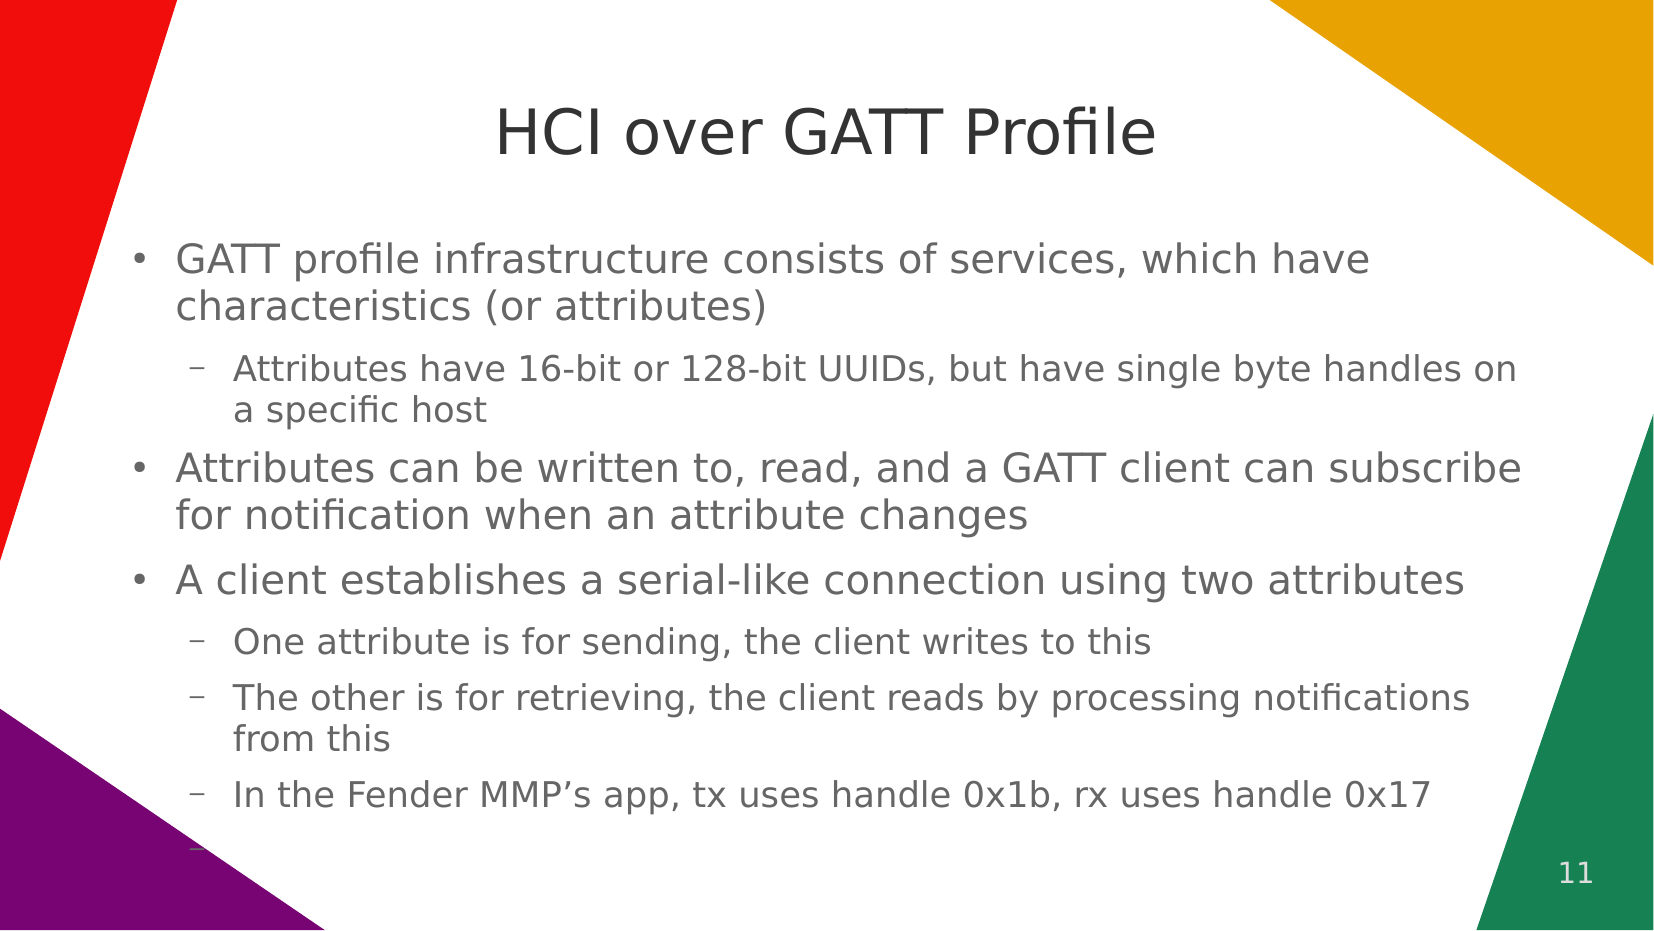

# HCI over GATT Profile
GATT profile infrastructure consists of services, which have characteristics (or attributes)
Attributes have 16-bit or 128-bit UUIDs, but have single byte handles on a specific host
Attributes can be written to, read, and a GATT client can subscribe for notification when an attribute changes
A client establishes a serial-like connection using two attributes
One attribute is for sending, the client writes to this
The other is for retrieving, the client reads by processing notifications from this
In the Fender MMP’s app, tx uses handle 0x1b, rx uses handle 0x17
11